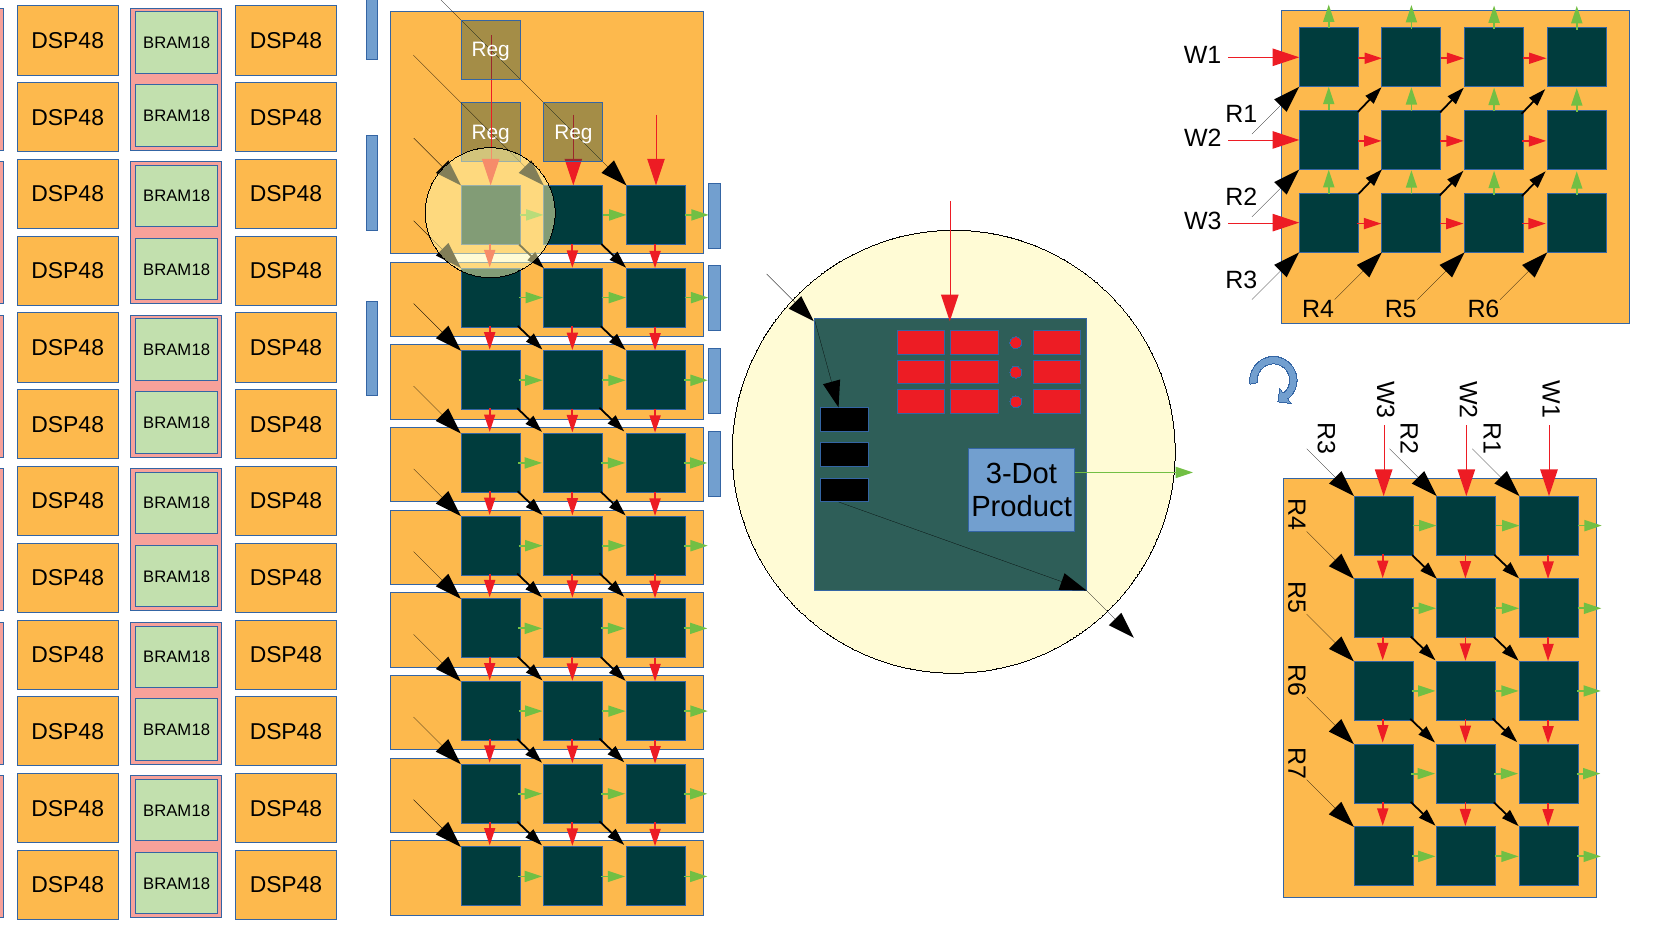

URAM
DSP48
DSP48
DSP48
BRAM18
BRAM18
BRAM18
Reg
W1
DSP48
DSP48
DSP48
BRAM18
BRAM18
BRAM18
R1
Reg
Reg
W2
URAM
DSP48
DSP48
DSP48
BRAM18
BRAM18
BRAM18
R2
W3
DSP48
DSP48
DSP48
URAM
BRAM18
BRAM18
BRAM18
R3
R4
R5
R6
DSP48
DSP48
DSP48
BRAM18
BRAM18
BRAM18
URAM
W1
W2
W3
DSP48
DSP48
DSP48
BRAM18
BRAM18
BRAM18
R3
R2
R1
3-Dot
Product
URAM
DSP48
DSP48
DSP48
BRAM18
BRAM18
BRAM18
R4
DSP48
DSP48
DSP48
BRAM18
BRAM18
BRAM18
R5
URAM
DSP48
DSP48
DSP48
BRAM18
BRAM18
BRAM18
R6
DSP48
DSP48
DSP48
URAM
BRAM18
BRAM18
BRAM18
R7
DSP48
DSP48
DSP48
BRAM18
BRAM18
BRAM18
URAM
DSP48
DSP48
DSP48
BRAM18
BRAM18
BRAM18